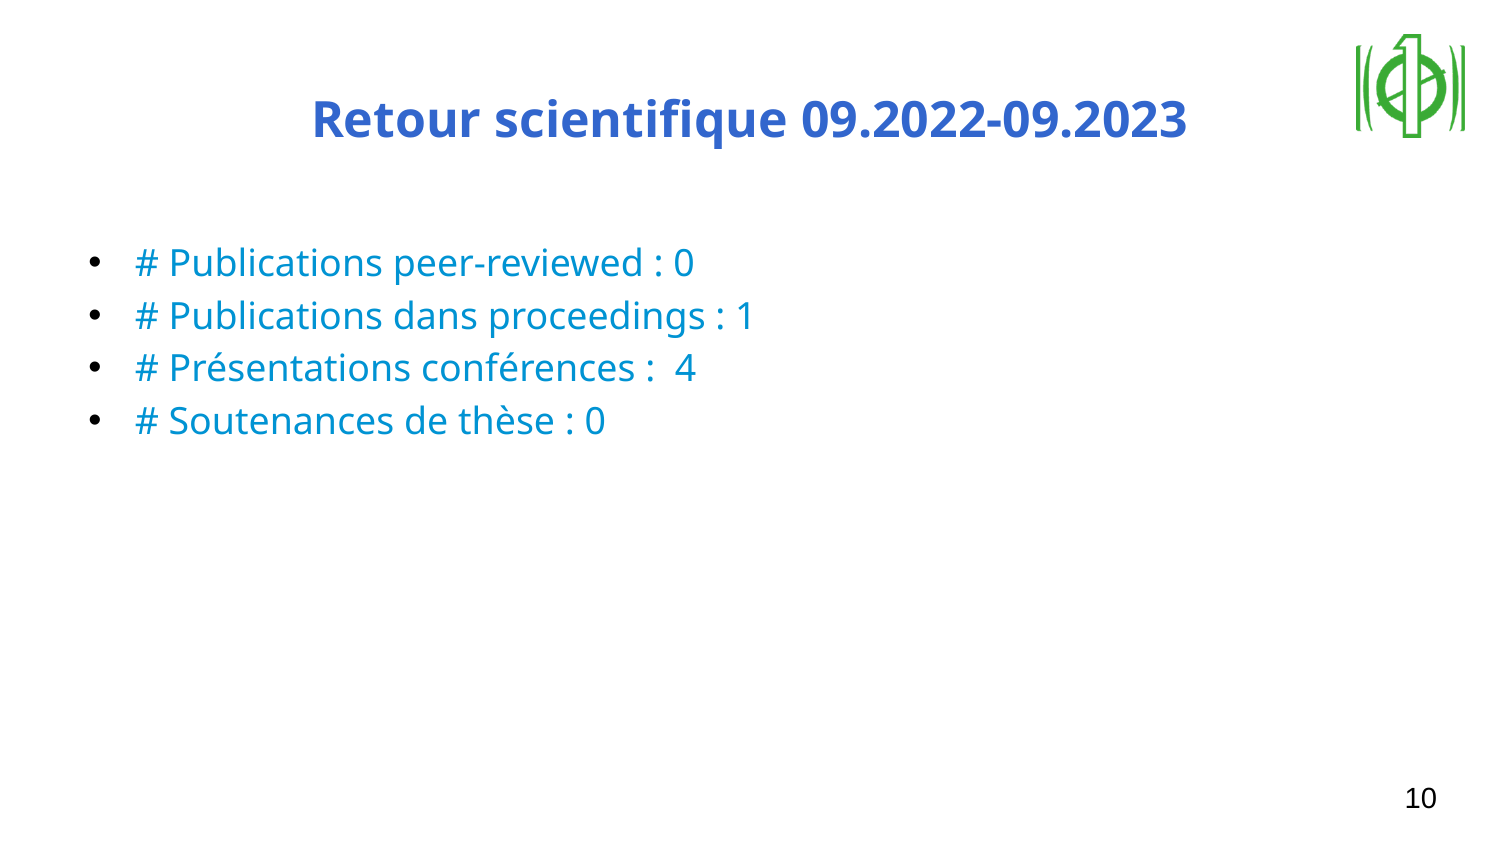

Retour scientifique 09.2022-09.2023
# Publications peer-reviewed : 0
# Publications dans proceedings : 1
# Présentations conférences : 4
# Soutenances de thèse : 0